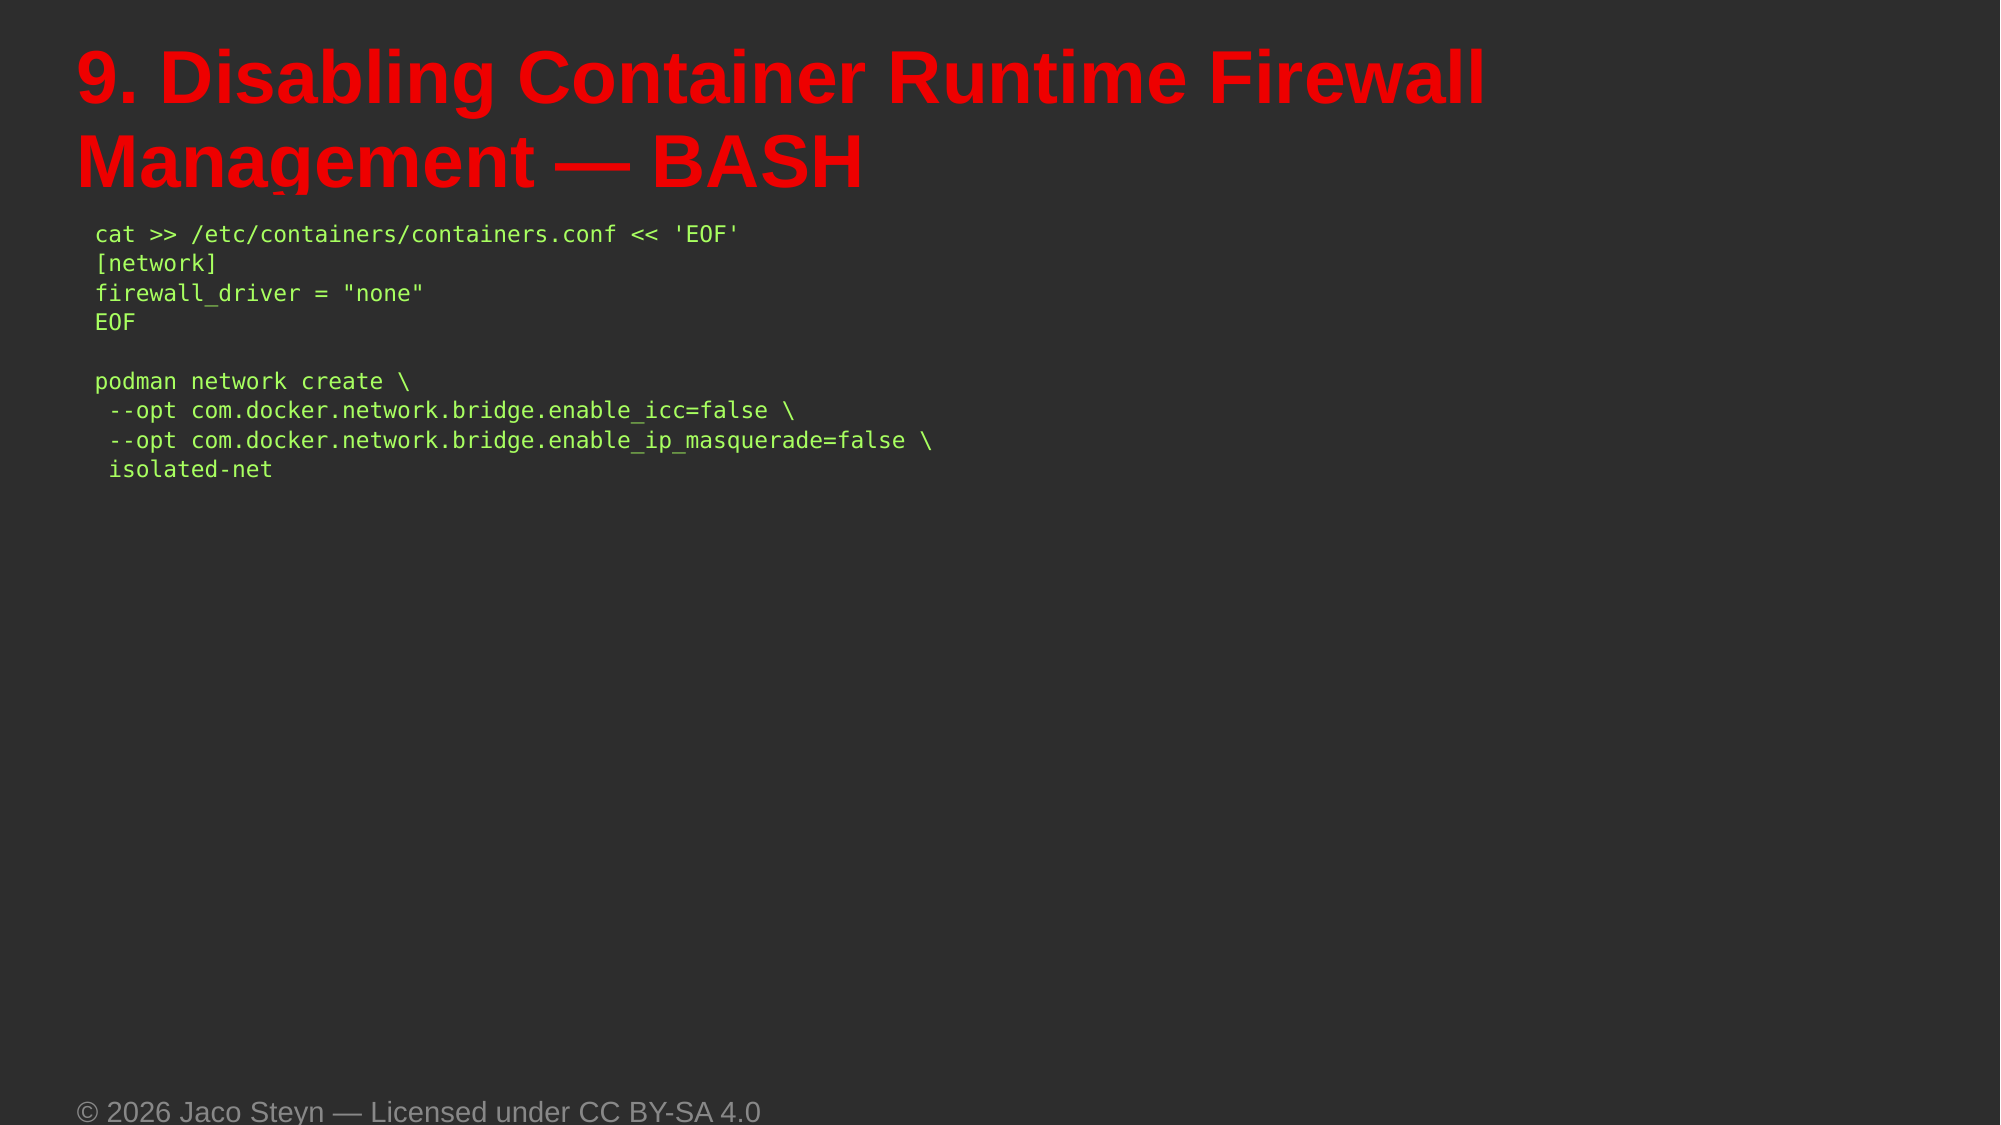

9. Disabling Container Runtime Firewall Management — BASH
cat >> /etc/containers/containers.conf << 'EOF'
[network]
firewall_driver = "none"
EOF
podman network create \
 --opt com.docker.network.bridge.enable_icc=false \
 --opt com.docker.network.bridge.enable_ip_masquerade=false \
 isolated-net
© 2026 Jaco Steyn — Licensed under CC BY-SA 4.0